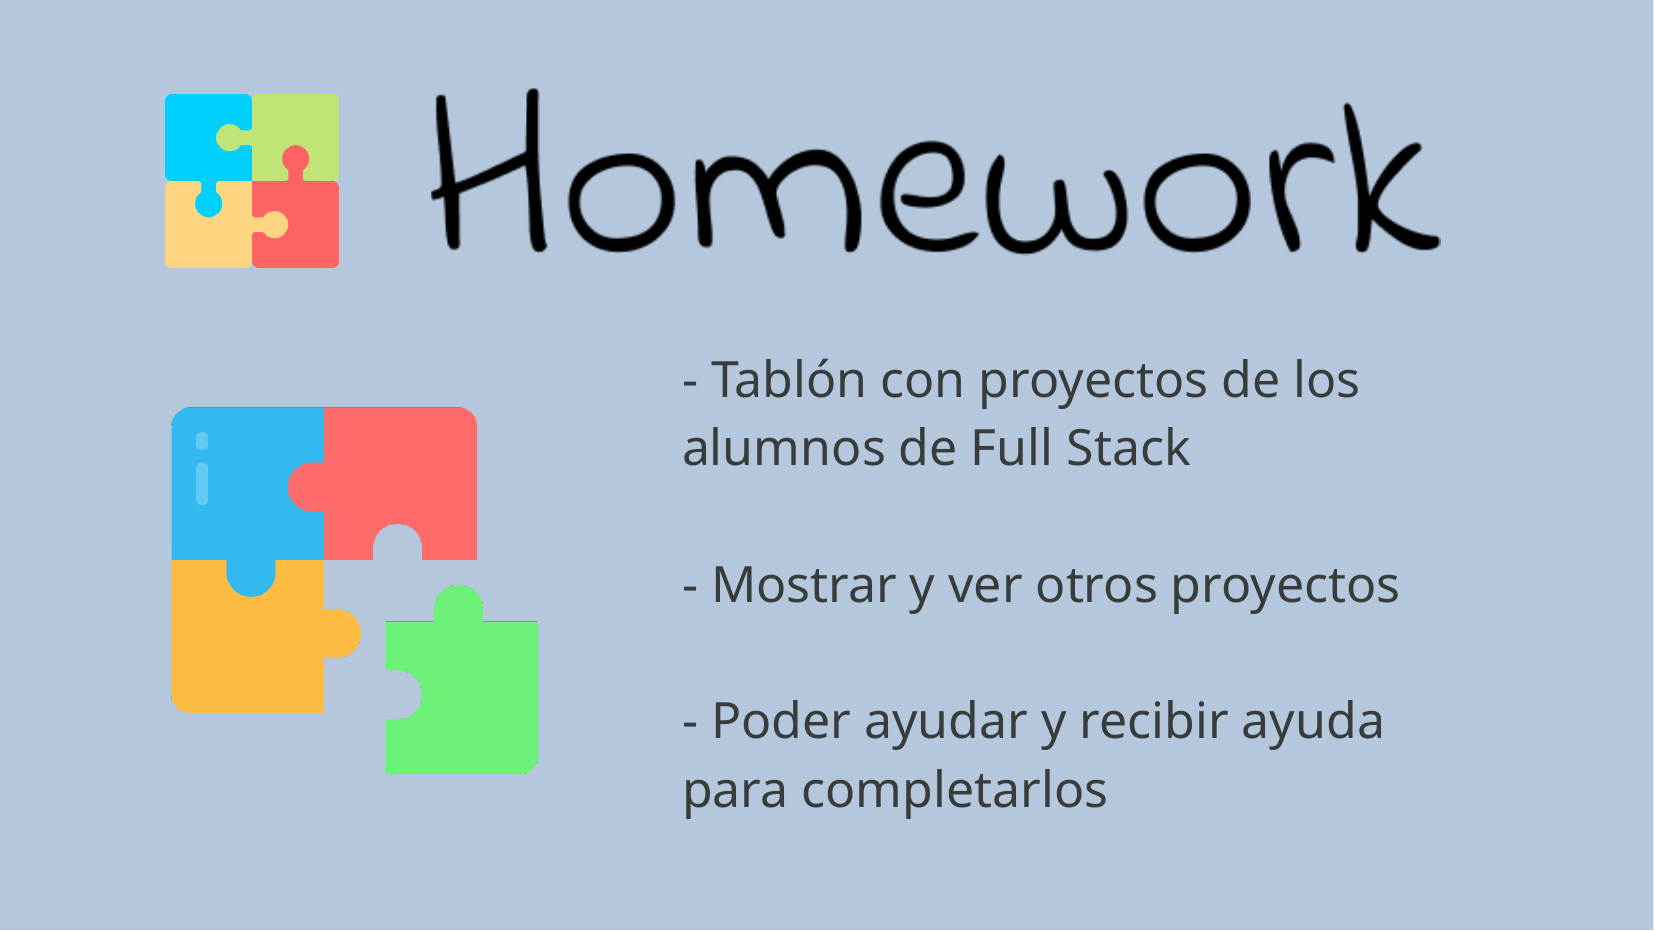

- Tablón con proyectos de los alumnos de Full Stack
- Mostrar y ver otros proyectos
- Poder ayudar y recibir ayuda para completarlos